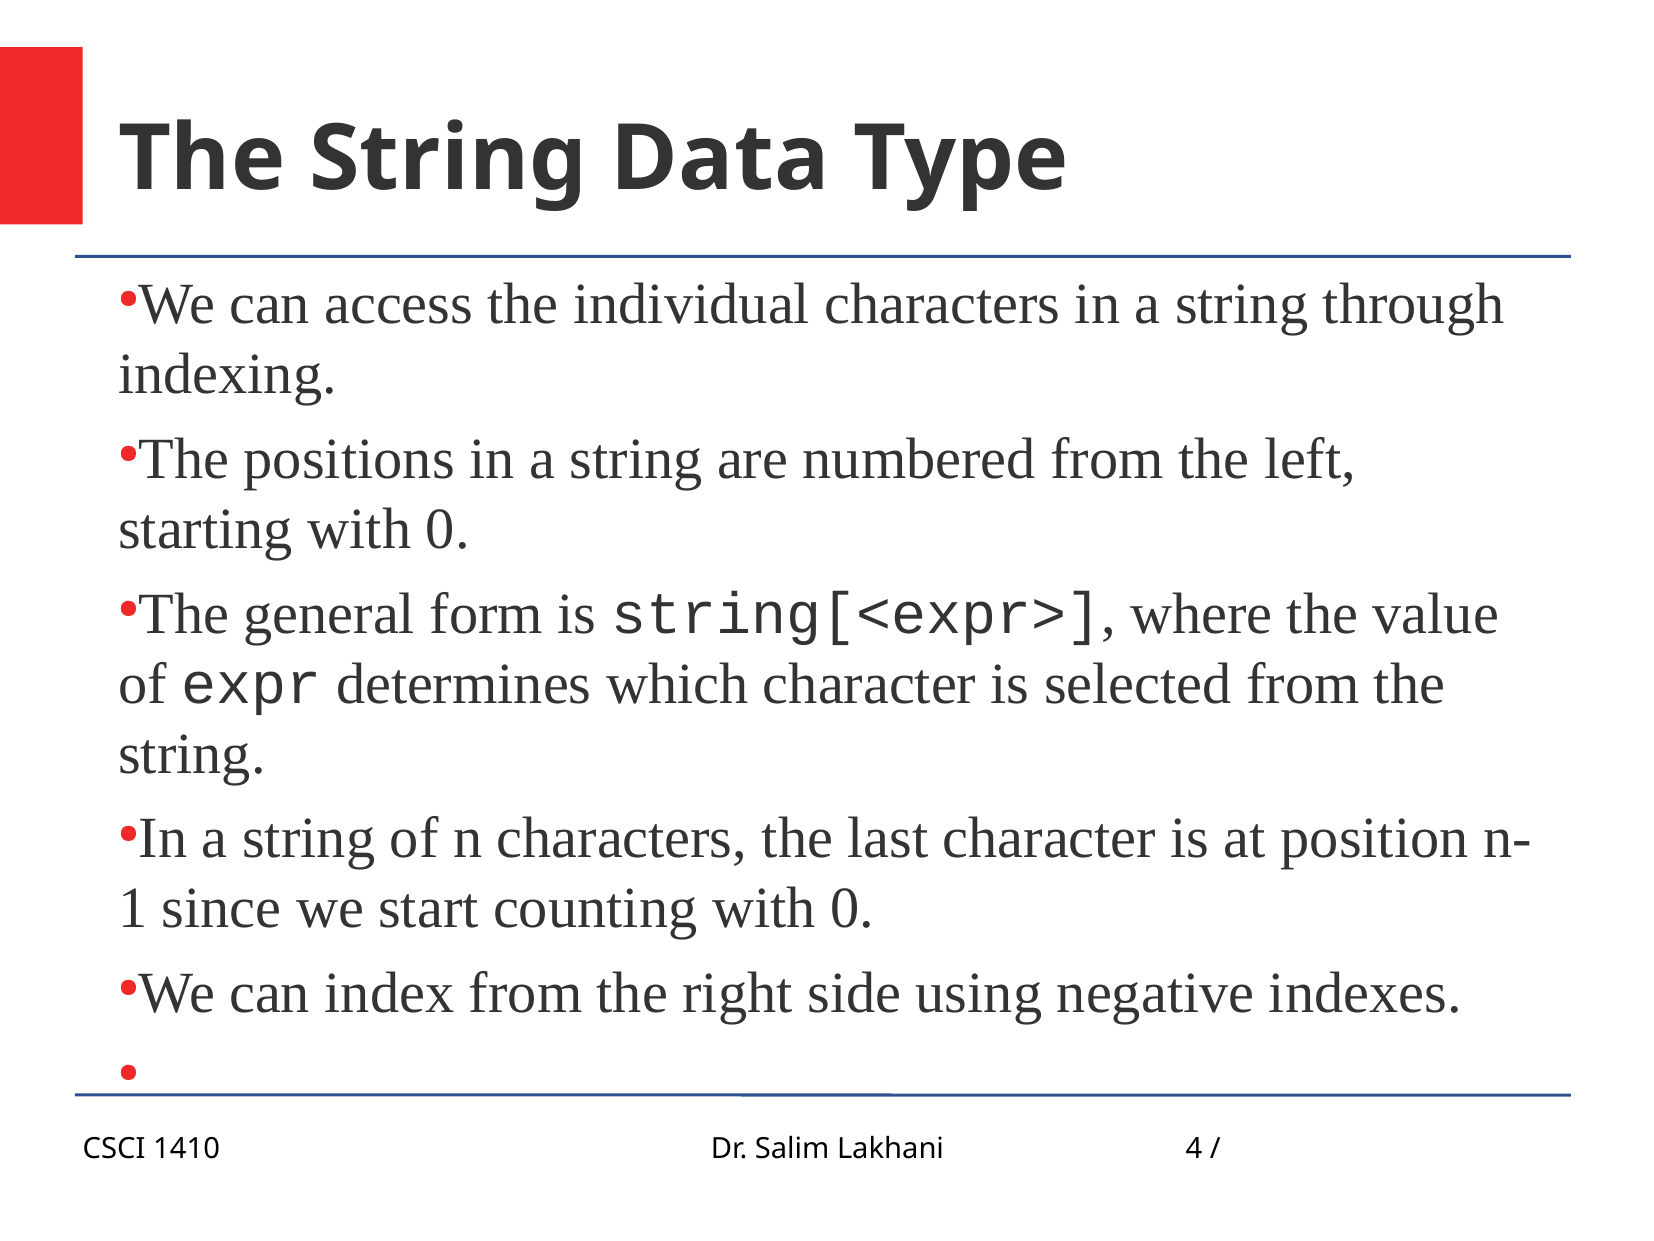

# The String Data Type
We can access the individual characters in a string through indexing.
The positions in a string are numbered from the left, starting with 0.
The general form is string[<expr>], where the value of expr determines which character is selected from the string.
In a string of n characters, the last character is at position n-1 since we start counting with 0.
We can index from the right side using negative indexes.
CSCI 1410
Dr. Salim Lakhani